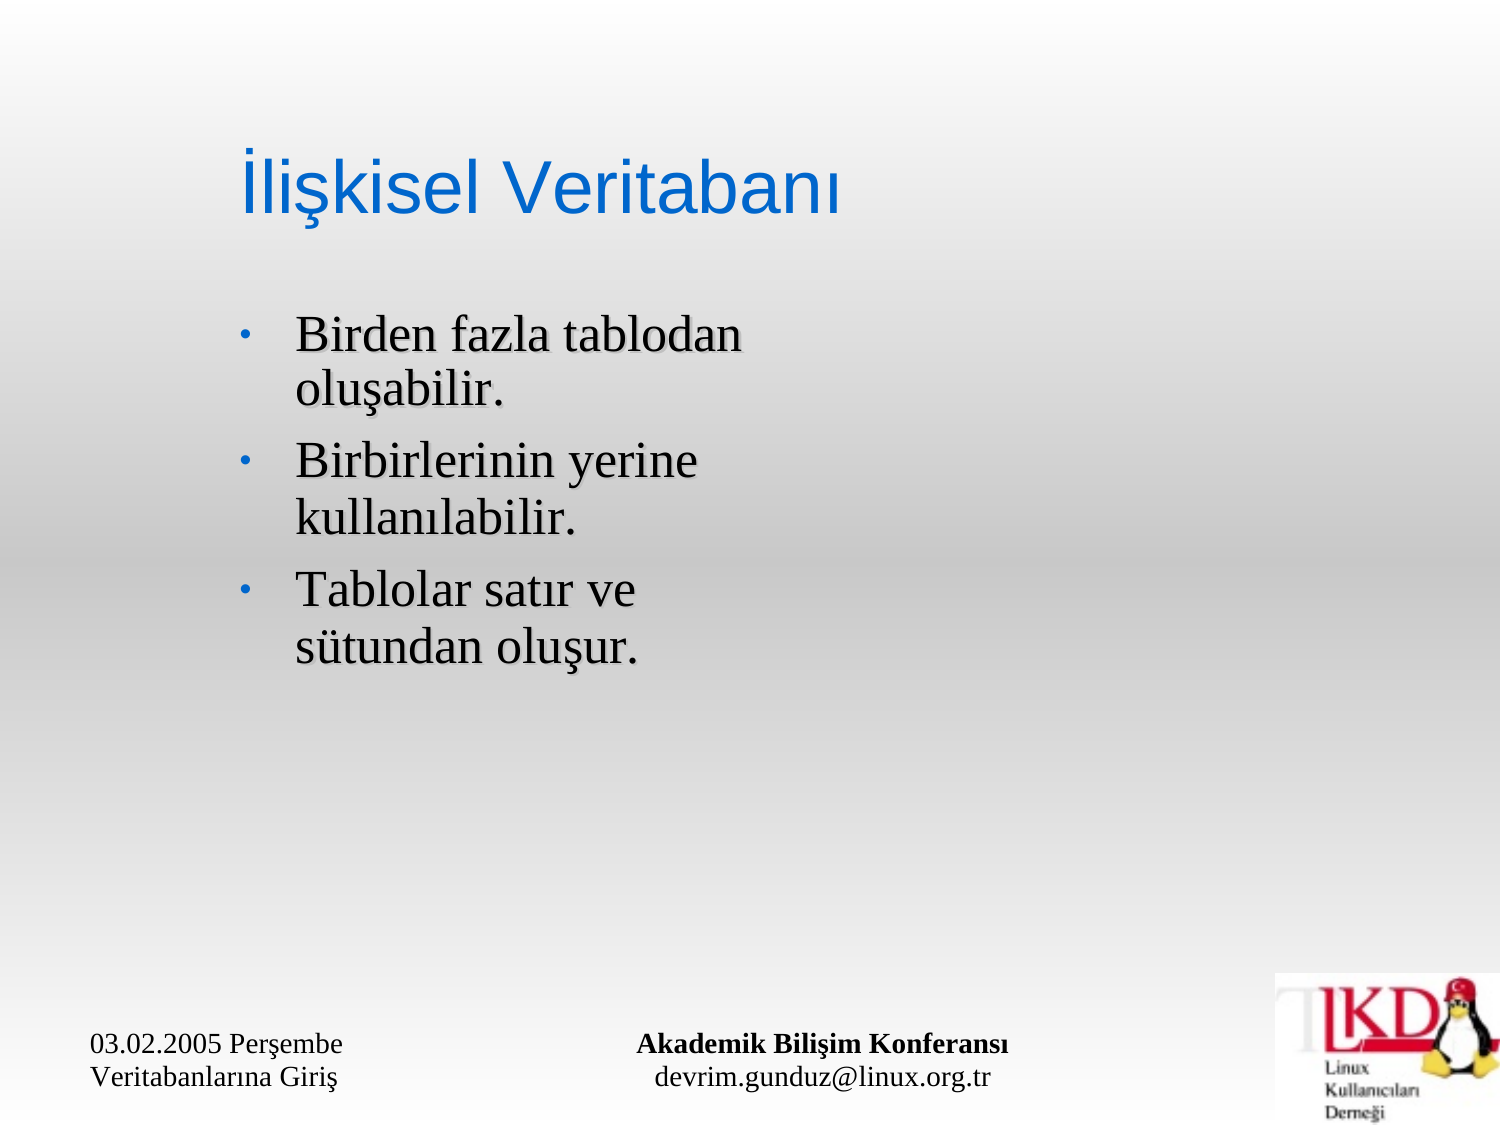

# İlişkisel Veritabanı
Birden fazla tablodan oluşabilir.
Birbirlerinin yerine kullanılabilir.
Tablolar satır ve sütundan oluşur.